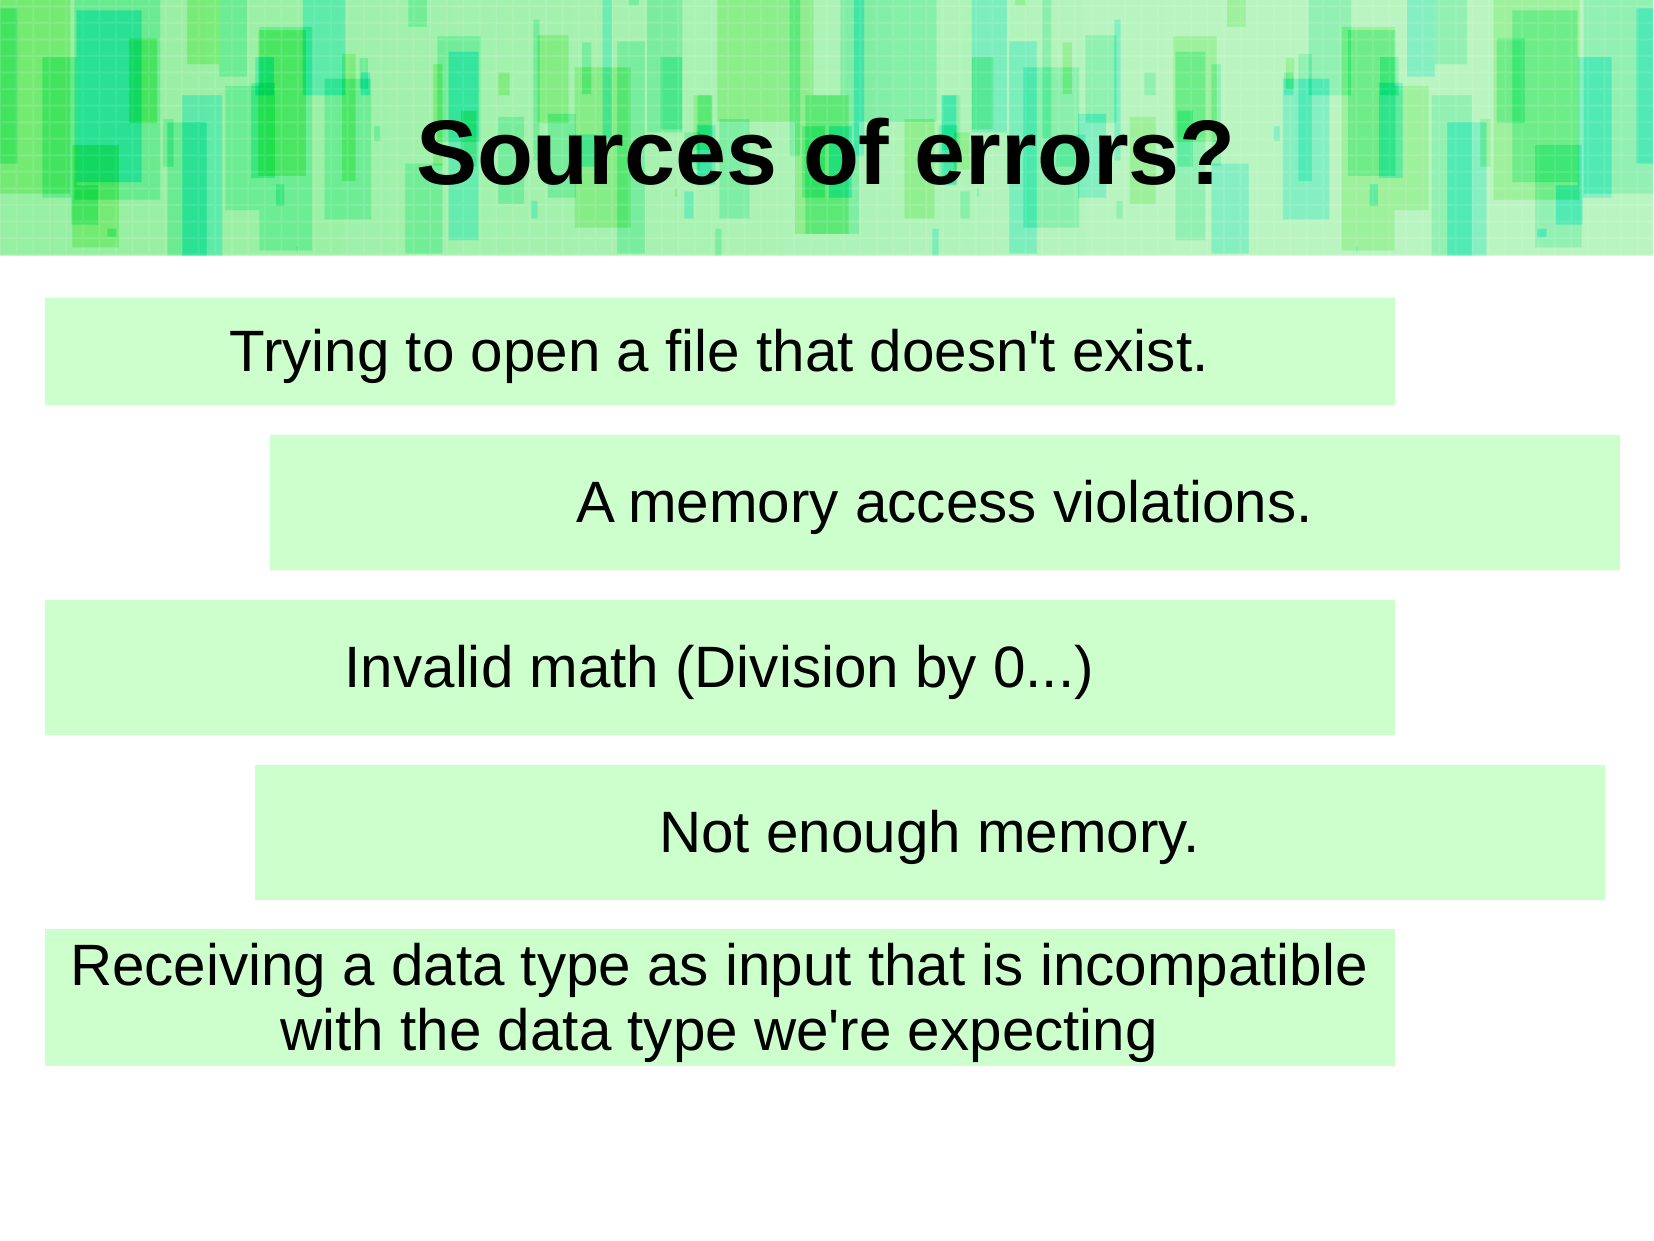

# Sources of errors?
Trying to open a file that doesn't exist.
A memory access violations.
Invalid math (Division by 0...)
Not enough memory.
Receiving a data type as input that is incompatible with the data type we're expecting